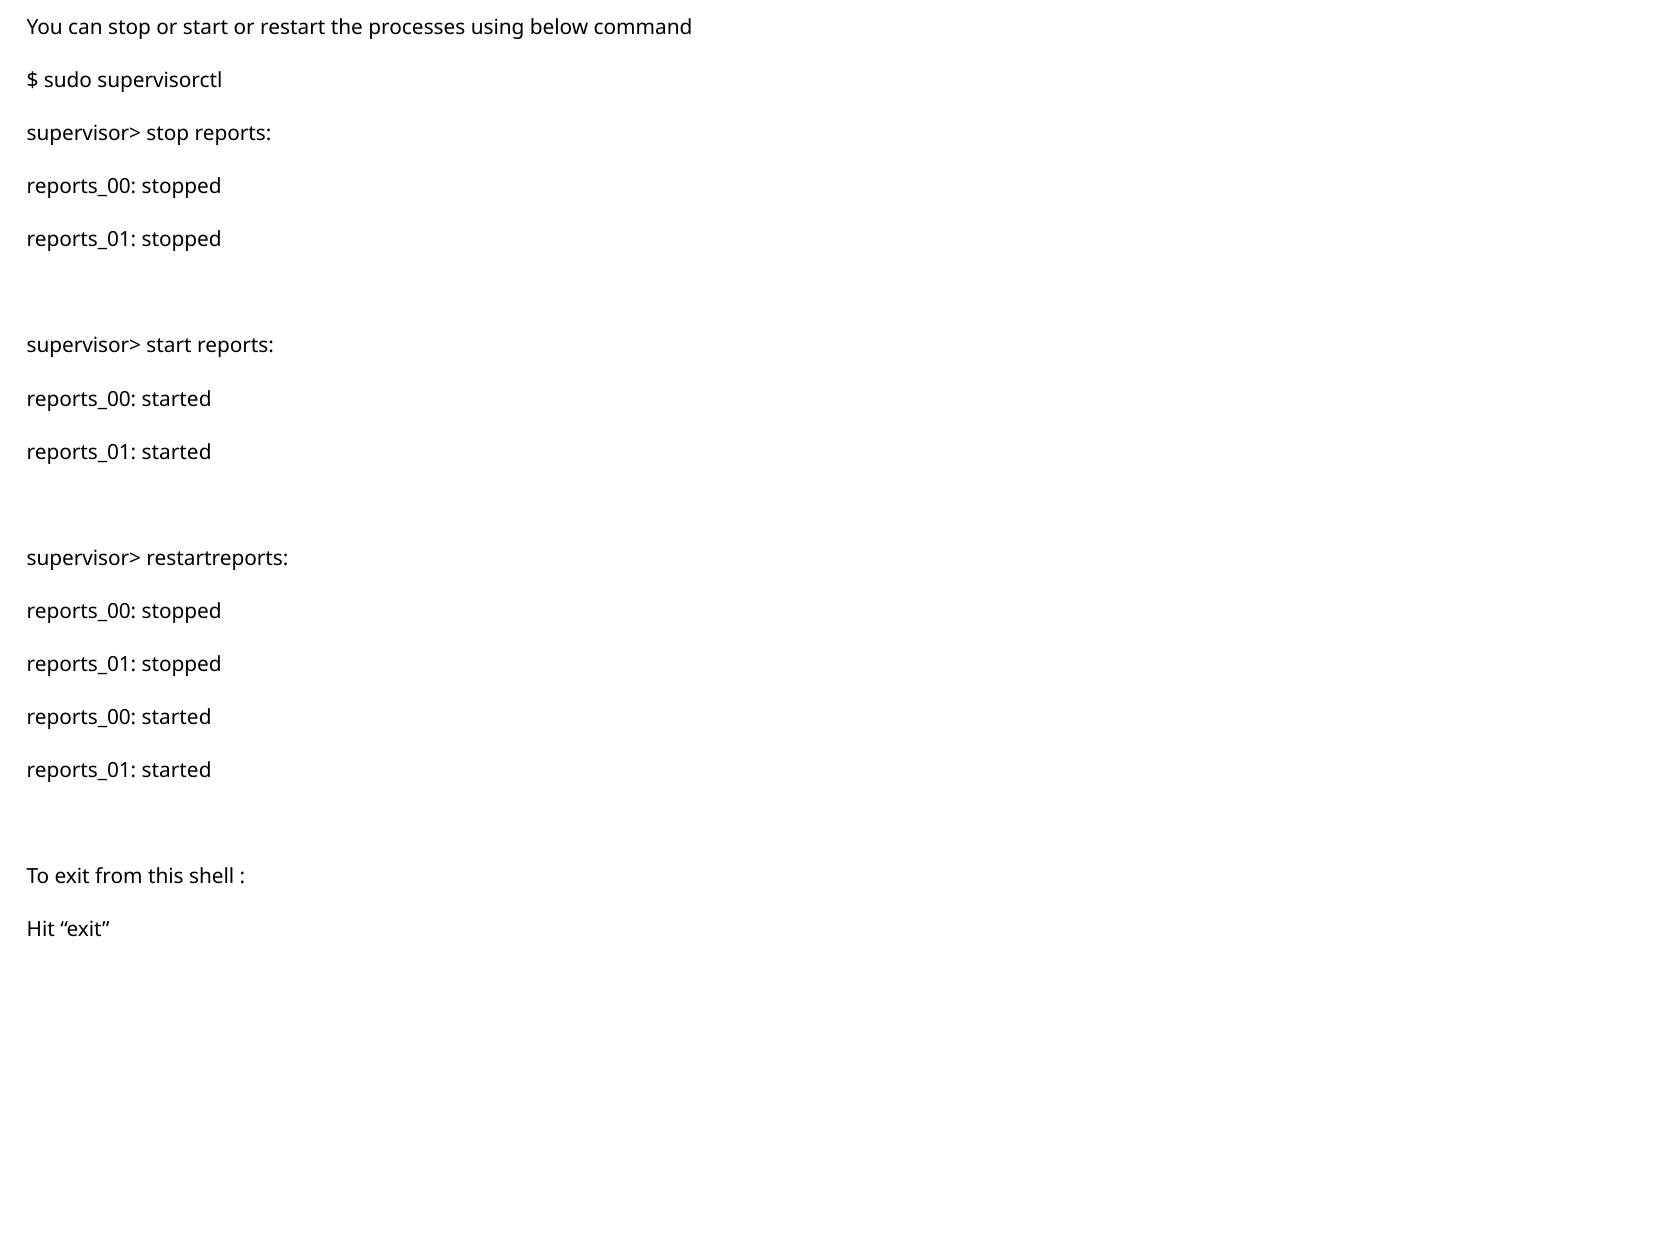

You can stop or start or restart the processes using below command
$ sudo supervisorctl
supervisor> stop reports:
reports_00: stopped
reports_01: stopped
supervisor> start reports:
reports_00: started
reports_01: started
supervisor> restartreports:
reports_00: stopped
reports_01: stopped
reports_00: started
reports_01: started
To exit from this shell :
Hit “exit”